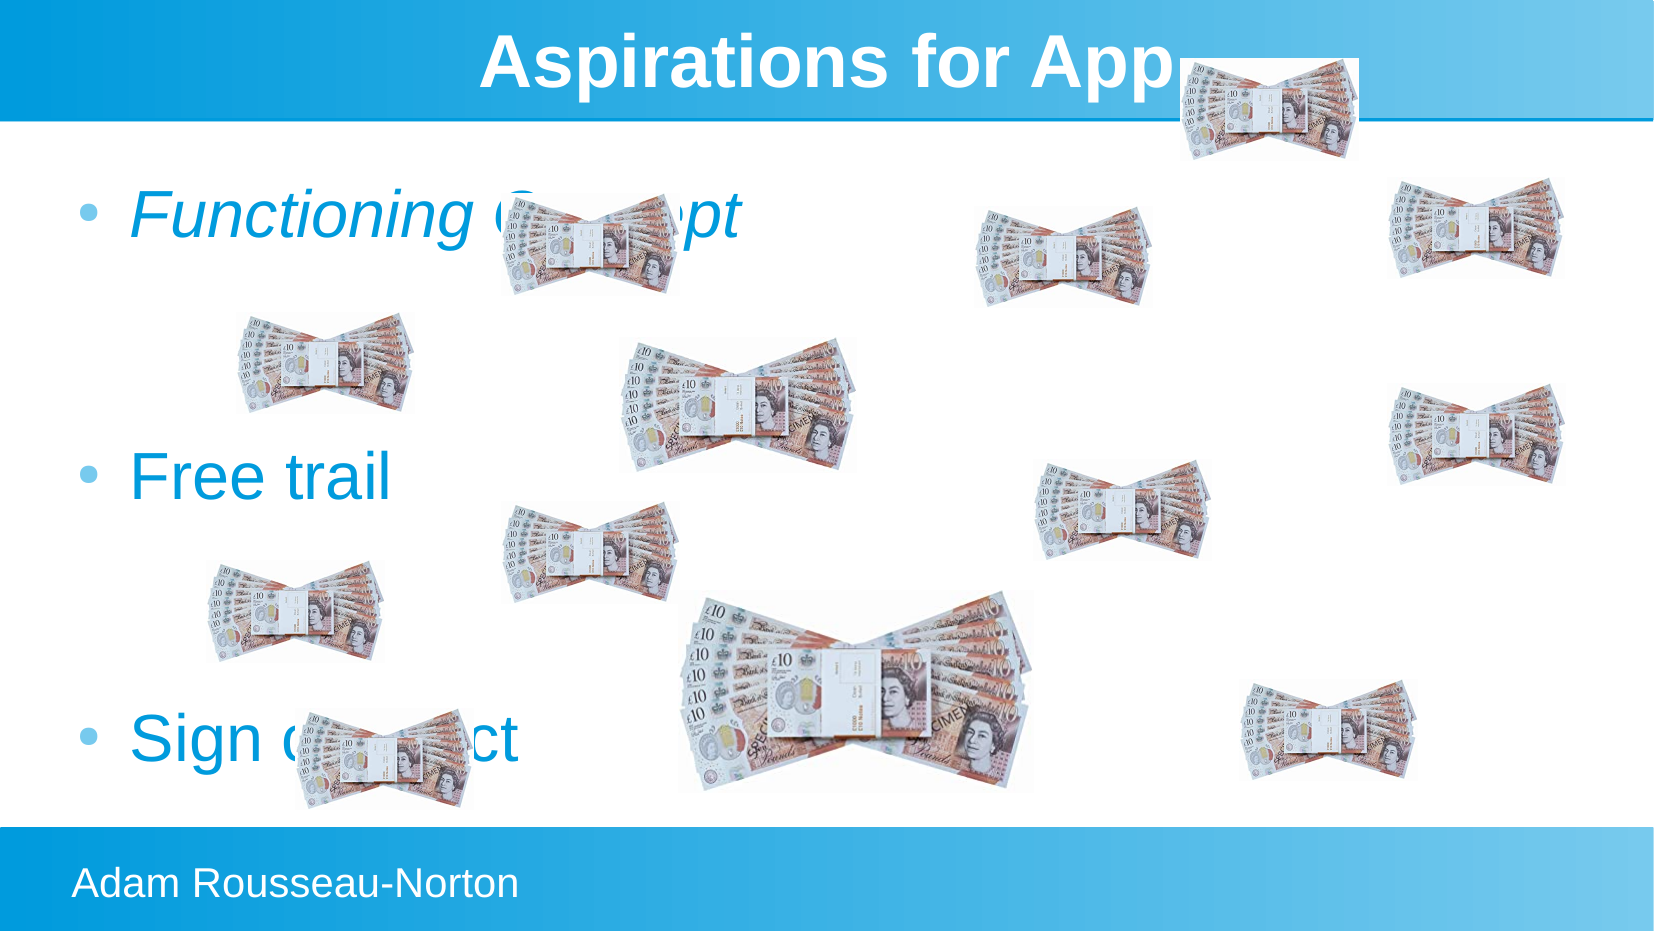

# Aspirations for App
Functioning Concept
Free trail
Sign contract
Adam Rousseau-Norton